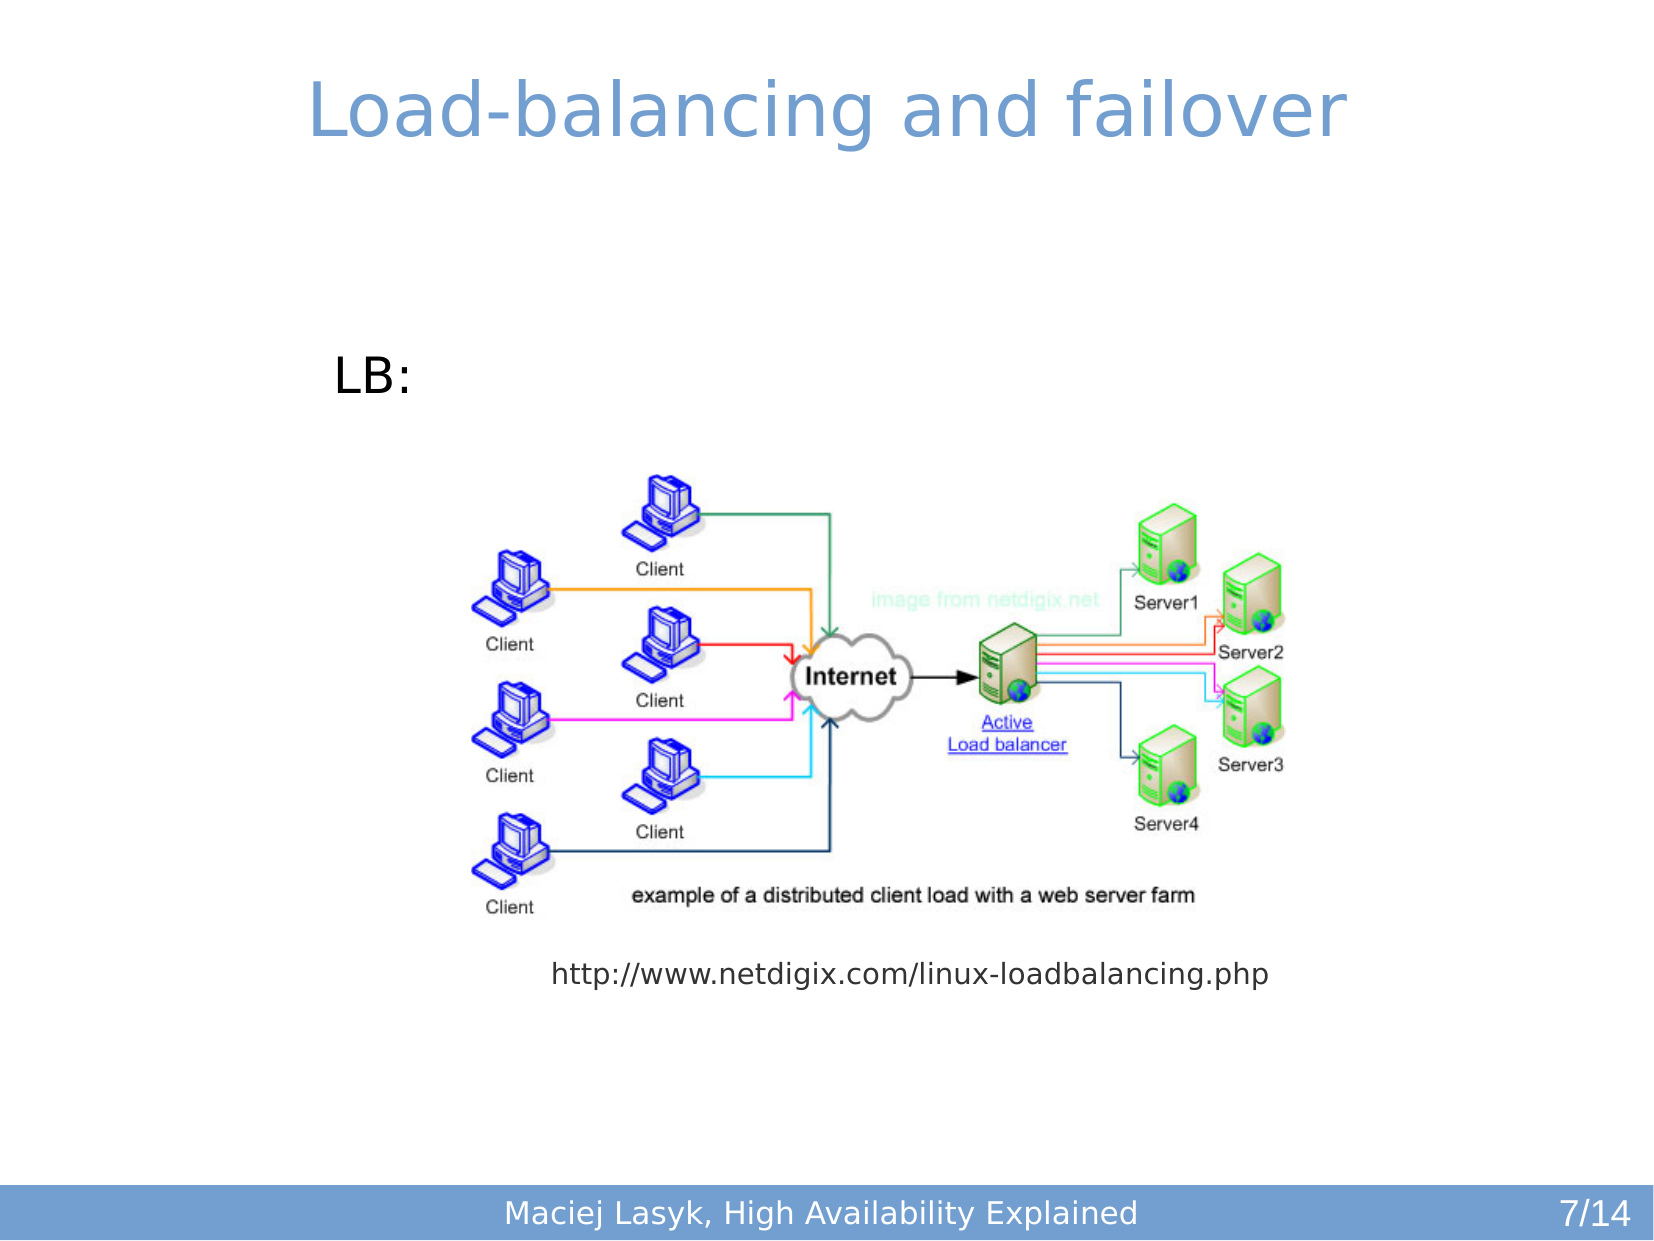

Load-balancing and failover
LB:
http://www.netdigix.com/linux-loadbalancing.php
 7/14
Maciej Lasyk, High Availability Explained